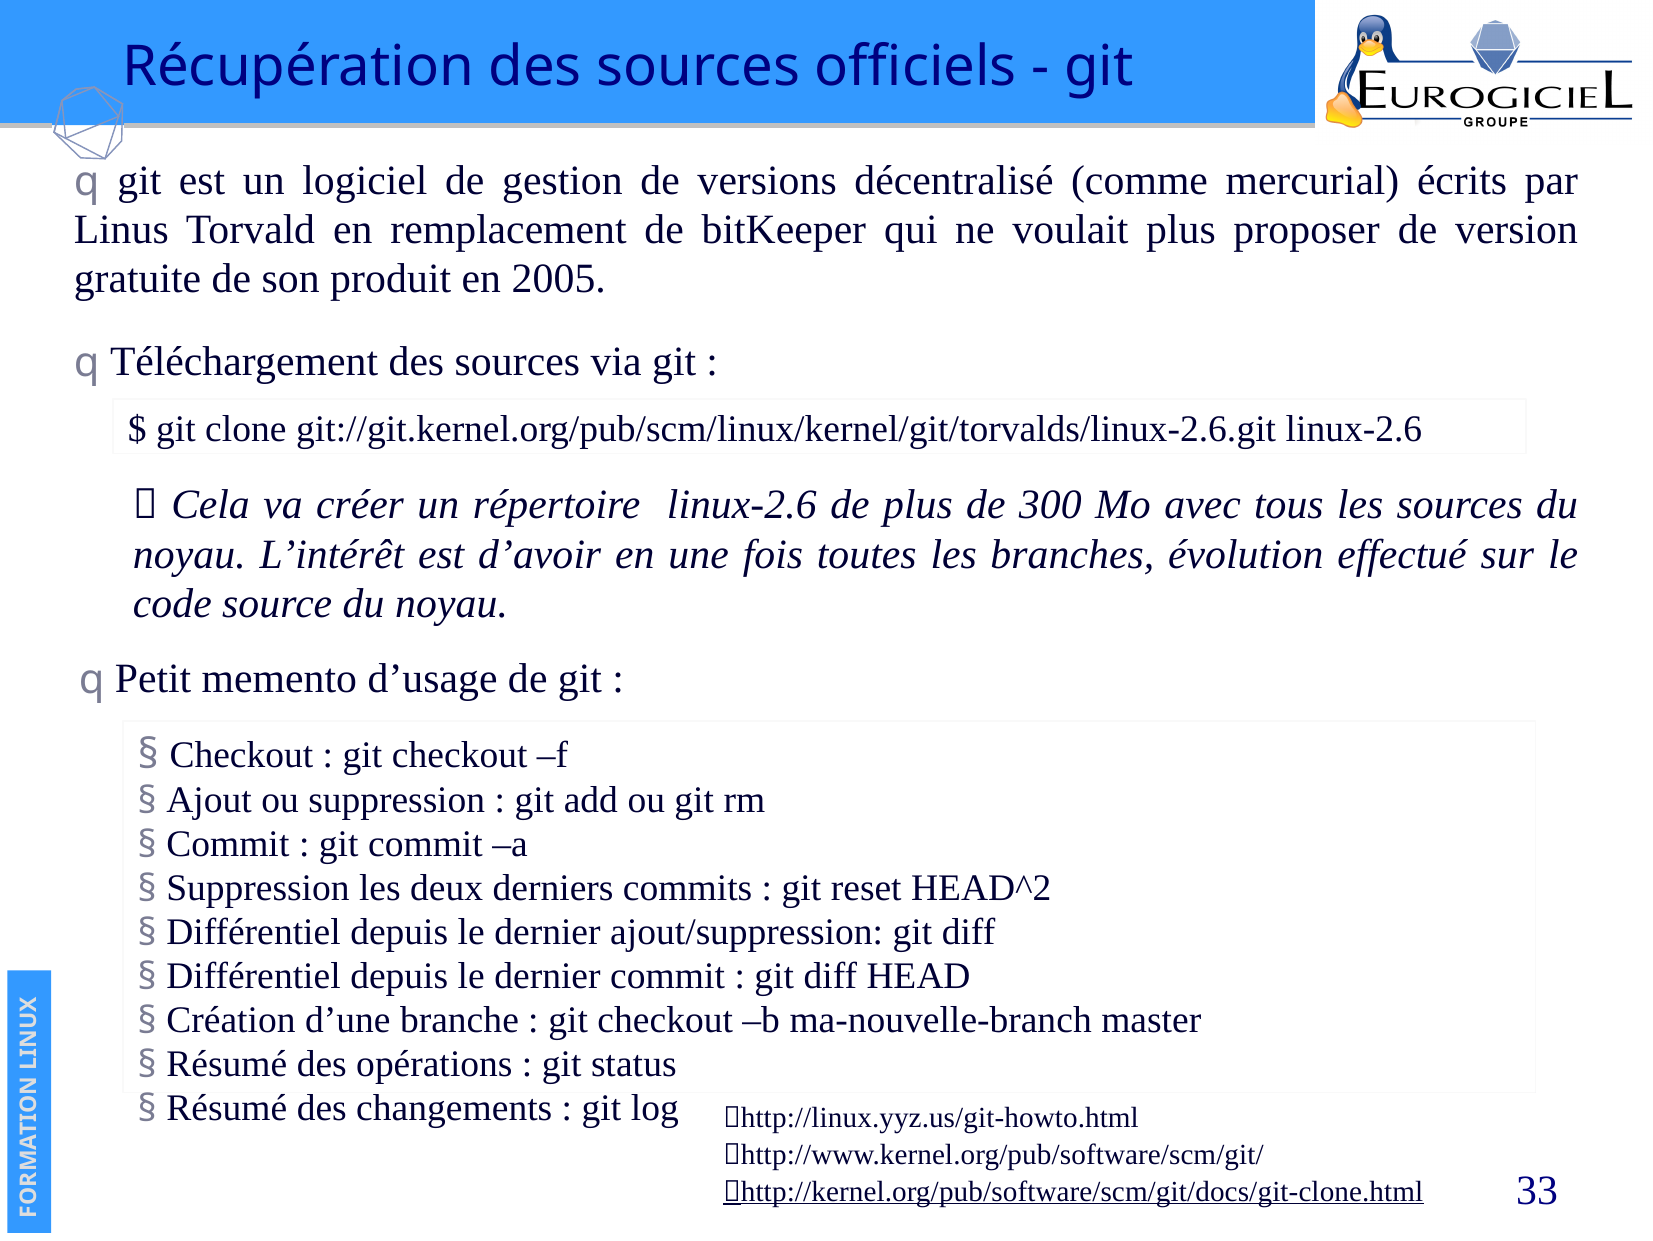

# Récupération des sources officiels - git
 git est un logiciel de gestion de versions décentralisé (comme mercurial) écrits par Linus Torvald en remplacement de bitKeeper qui ne voulait plus proposer de version gratuite de son produit en 2005.
 Téléchargement des sources via git :
$ git clone git://git.kernel.org/pub/scm/linux/kernel/git/torvalds/linux-2.6.git linux-2.6
 Cela va créer un répertoire linux-2.6 de plus de 300 Mo avec tous les sources du noyau. L’intérêt est d’avoir en une fois toutes les branches, évolution effectué sur le code source du noyau.
 Petit memento d’usage de git :
 Checkout : git checkout –f
 Ajout ou suppression : git add ou git rm
 Commit : git commit –a
 Suppression les deux derniers commits : git reset HEAD^2
 Différentiel depuis le dernier ajout/suppression: git diff
 Différentiel depuis le dernier commit : git diff HEAD
 Création d’une branche : git checkout –b ma-nouvelle-branch master
 Résumé des opérations : git status
 Résumé des changements : git log
http://linux.yyz.us/git-howto.html
http://www.kernel.org/pub/software/scm/git/
http://kernel.org/pub/software/scm/git/docs/git-clone.html